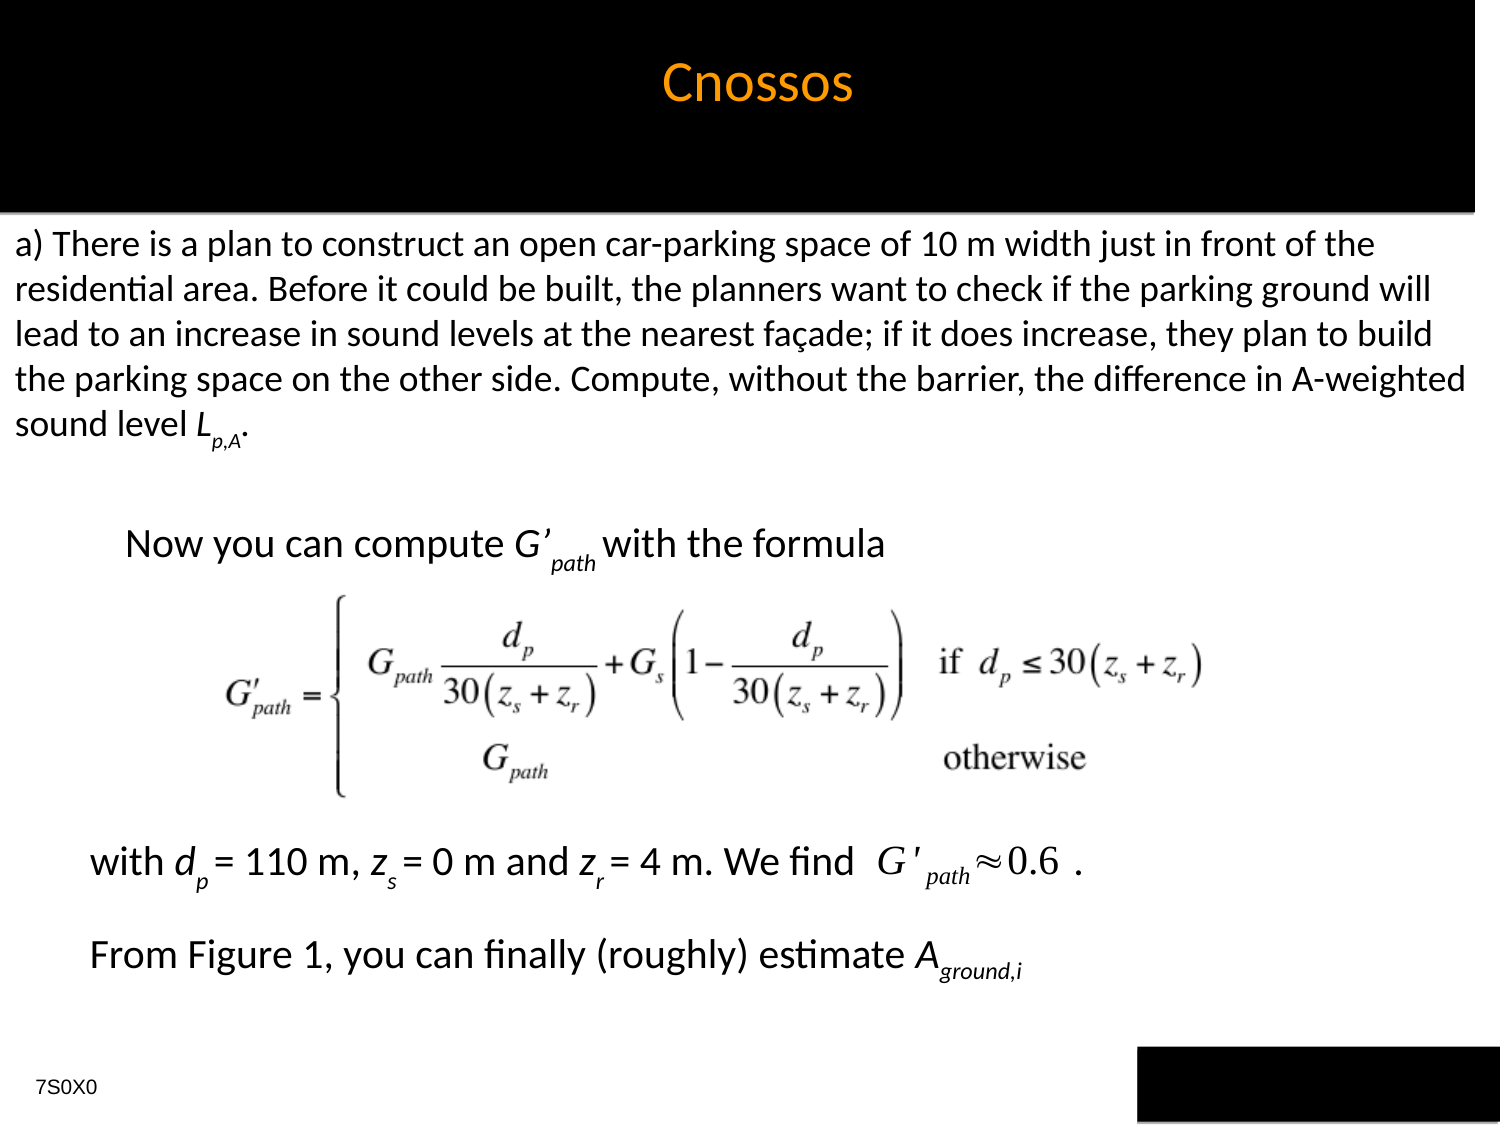

# Cnossos
a) There is a plan to construct an open car-parking space of 10 m width just in front of the residential area. Before it could be built, the planners want to check if the parking ground will lead to an increase in sound levels at the nearest façade; if it does increase, they plan to build the parking space on the other side. Compute, without the barrier, the difference in A-weighted sound level Lp,A.
Now you can compute G’path with the formula
with dp = 110 m, zs = 0 m and zr = 4 m. We find .
From Figure 1, you can finally (roughly) estimate Aground,i
7S0X0
2017/02/09
PAGE